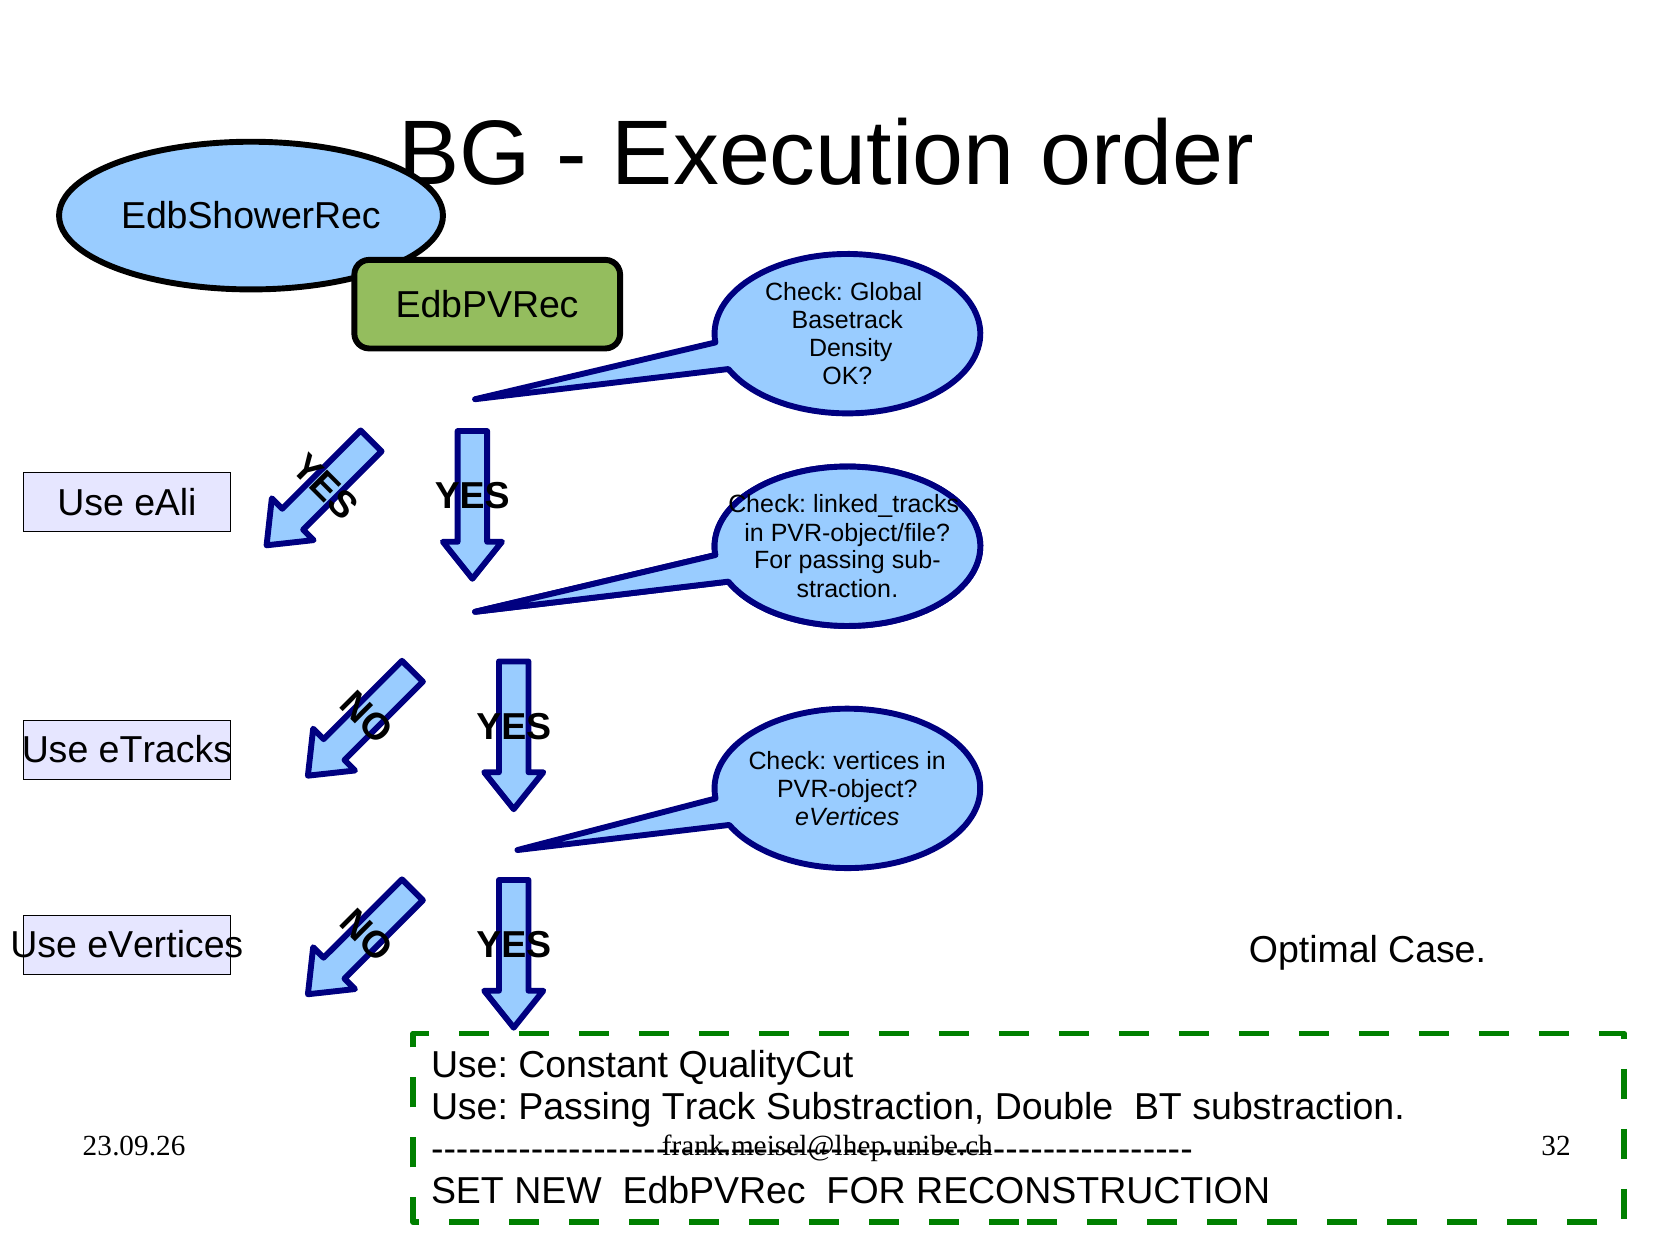

# BG - Execution order
EdbShowerRec
Check: Global
Basetrack
 Density
OK?
EdbPVRec
YES
YES
Check: linked_tracks
in PVR-object?
eTracks
Check: linked_tracks
in PVR-object/file?
For passing sub-
straction.
Use eAli
NO
YES
Check: vertices in
PVR-object?
eVertices
Use eTracks
NO
YES
Use eVertices
Optimal Case.
Use: Constant QualityCut
Use: Passing Track Substraction, Double BT substraction.
-------------------------------------------------------------
SET NEW EdbPVRec FOR RECONSTRUCTION
frank.meisel@lhep.unibe.ch
32